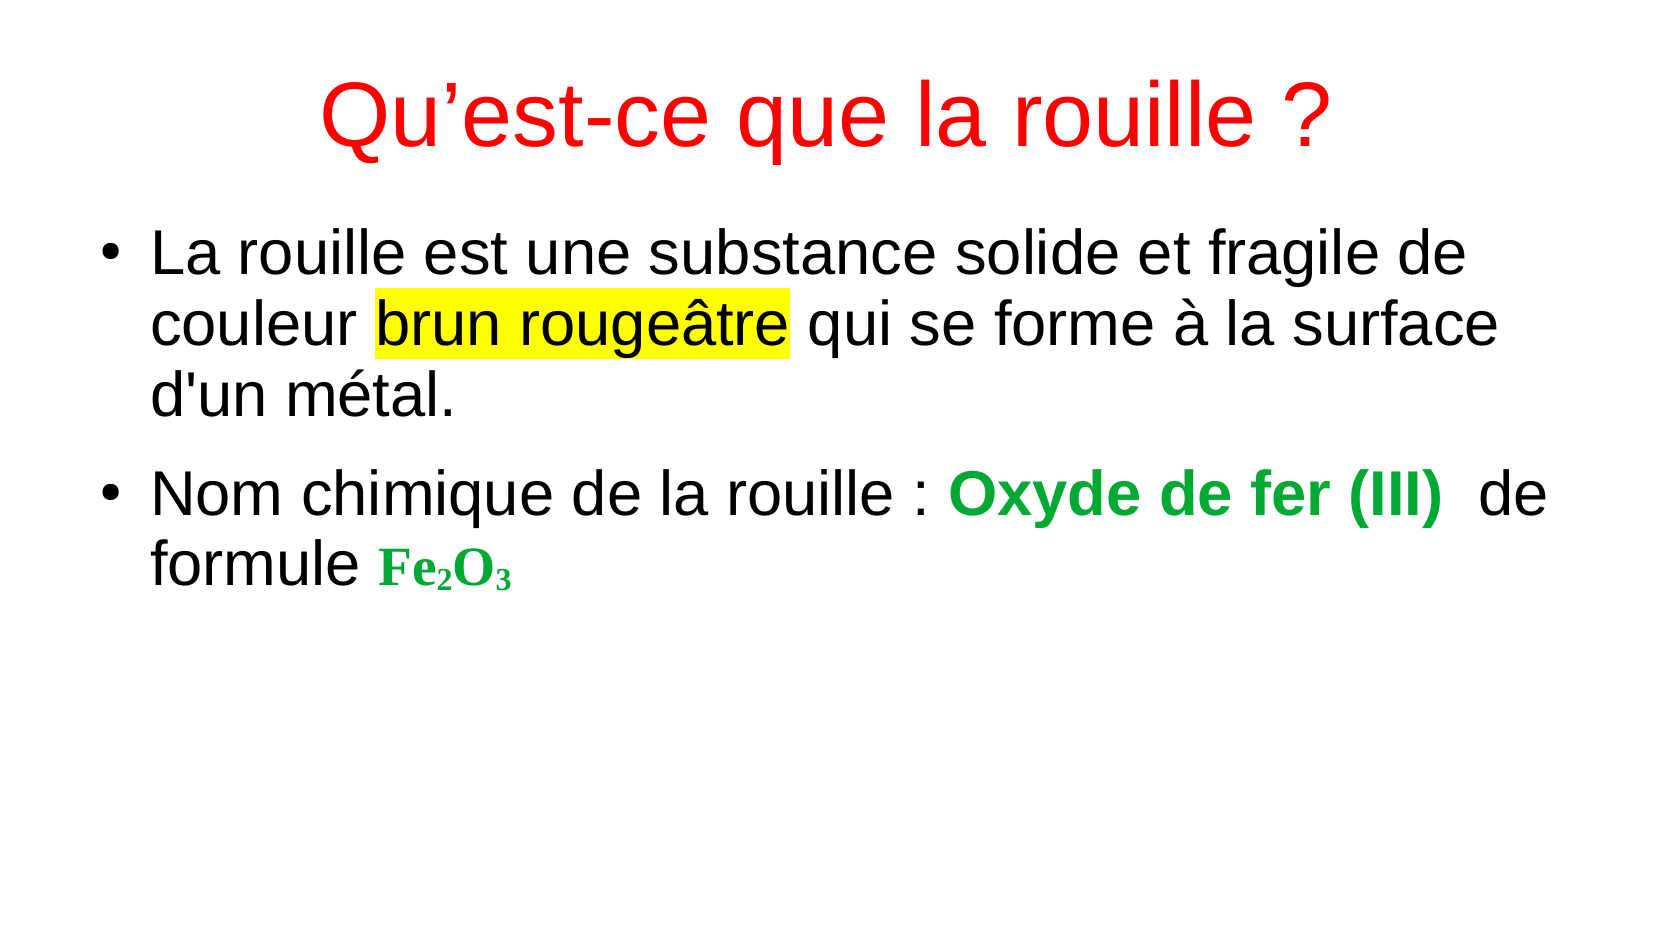

# Qu’est-ce que la rouille ?
La rouille est une substance solide et fragile de couleur brun rougeâtre qui se forme à la surface d'un métal.
Nom chimique de la rouille : Oxyde de fer (III) de formule Fe2O3